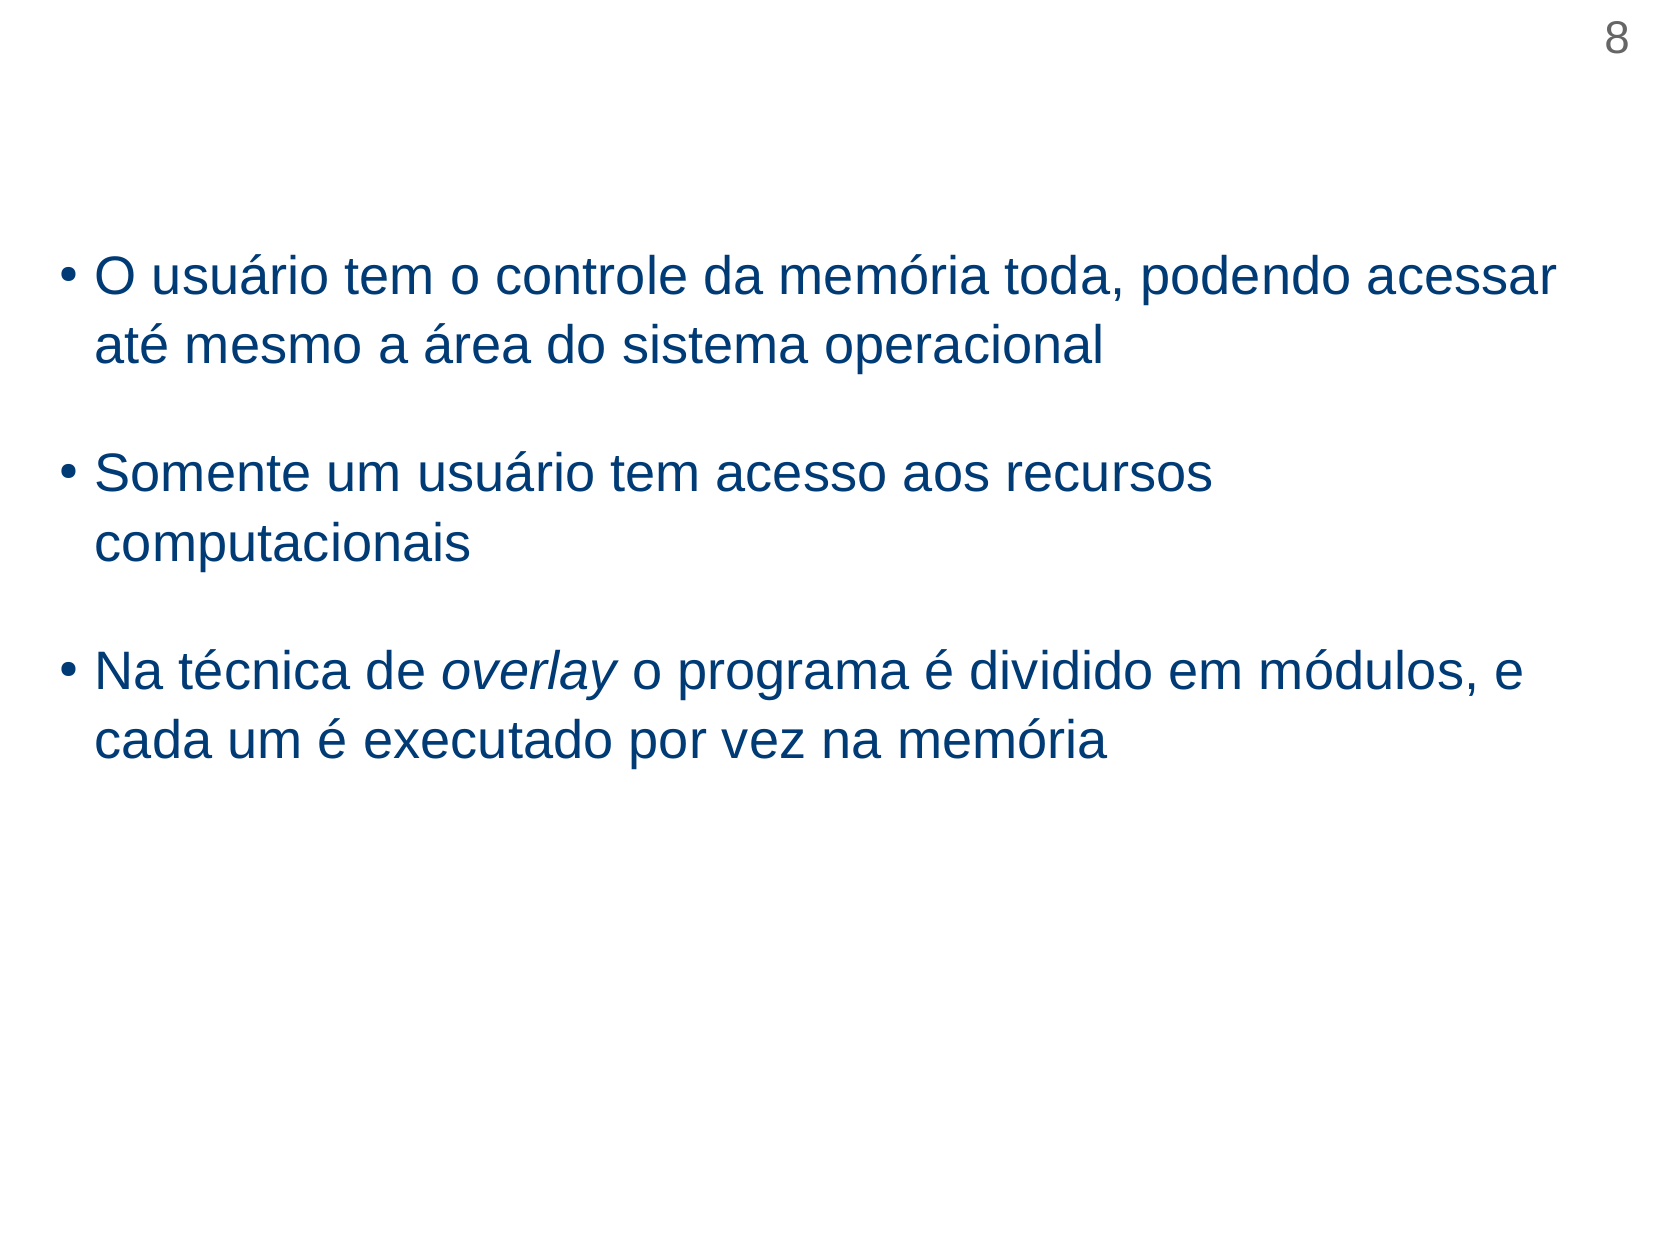

8
#
O usuário tem o controle da memória toda, podendo acessar até mesmo a área do sistema operacional
Somente um usuário tem acesso aos recursos computacionais
Na técnica de overlay o programa é dividido em módulos, e cada um é executado por vez na memória